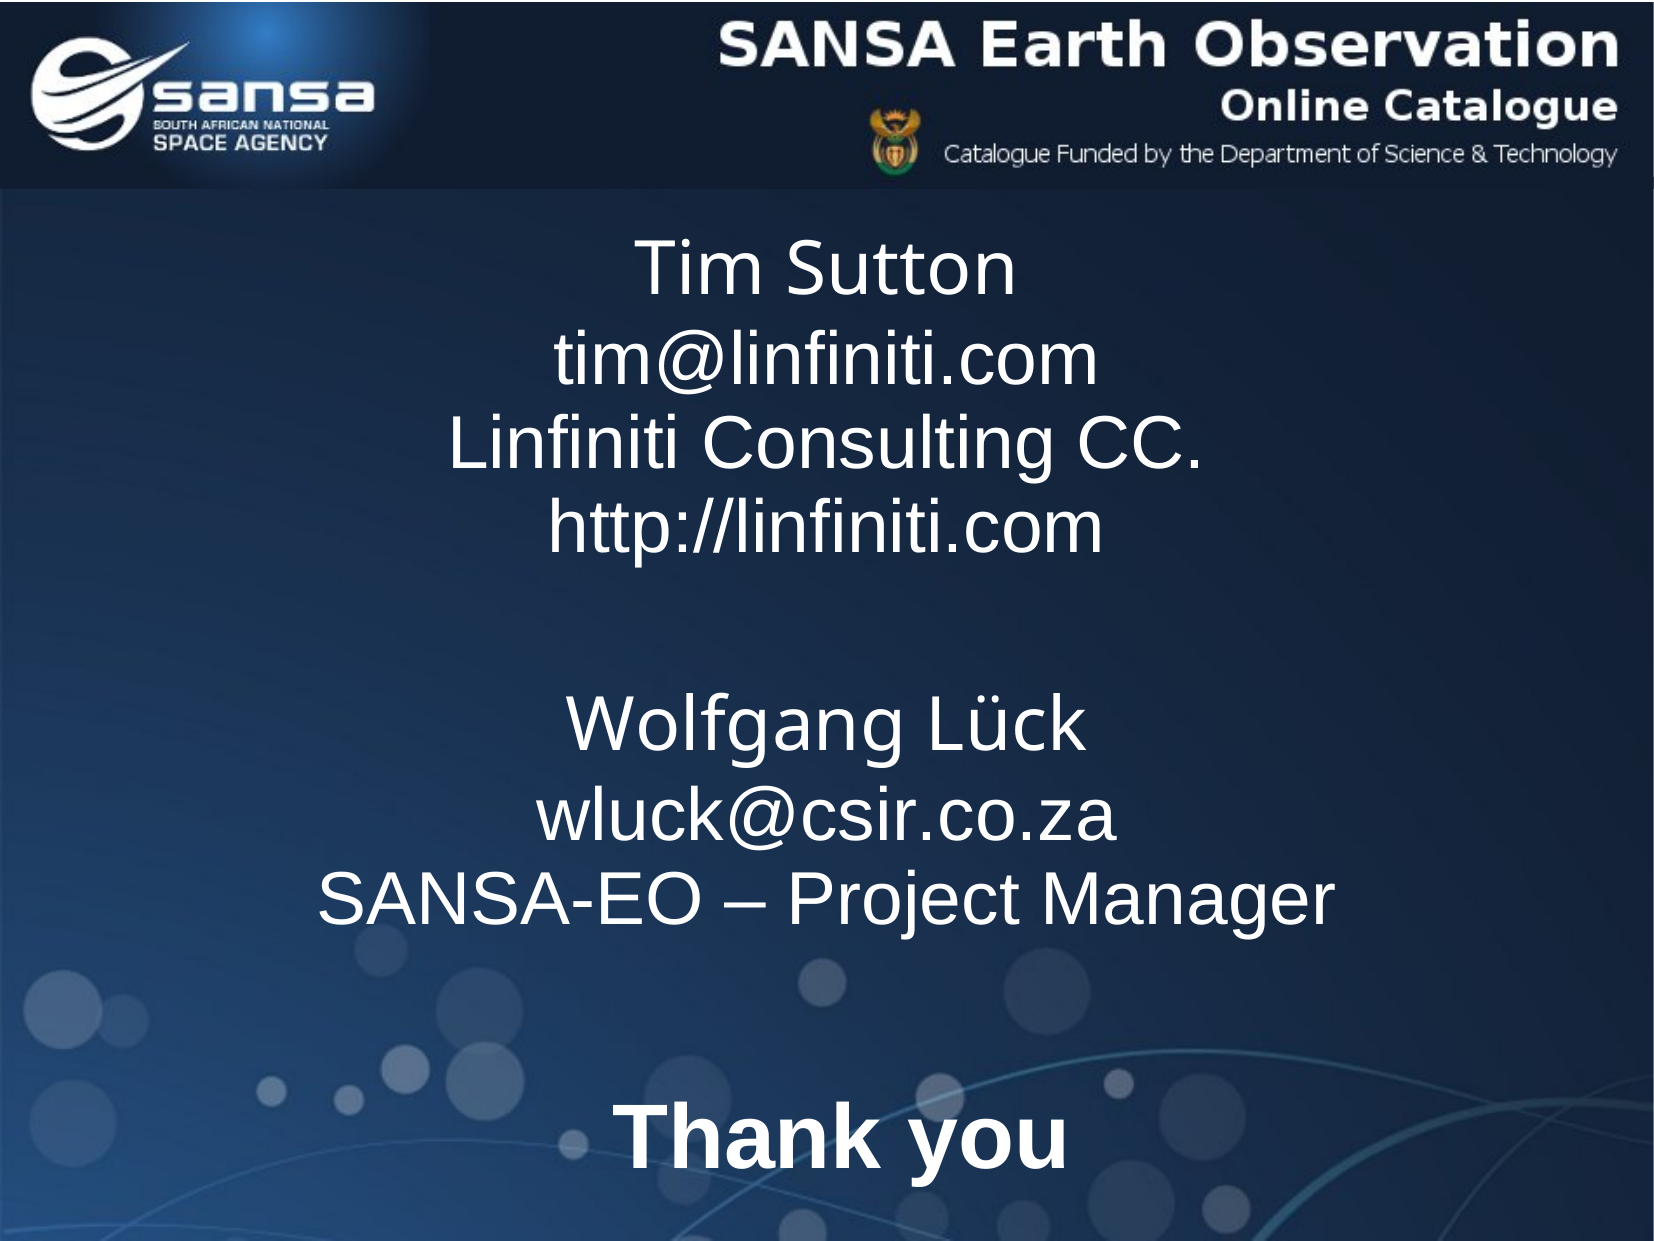

Tim Sutton
tim@linfiniti.com
Linfiniti Consulting CC.
http://linfiniti.com
Wolfgang Lück
wluck@csir.co.za
SANSA-EO – Project Manager
# Thank you